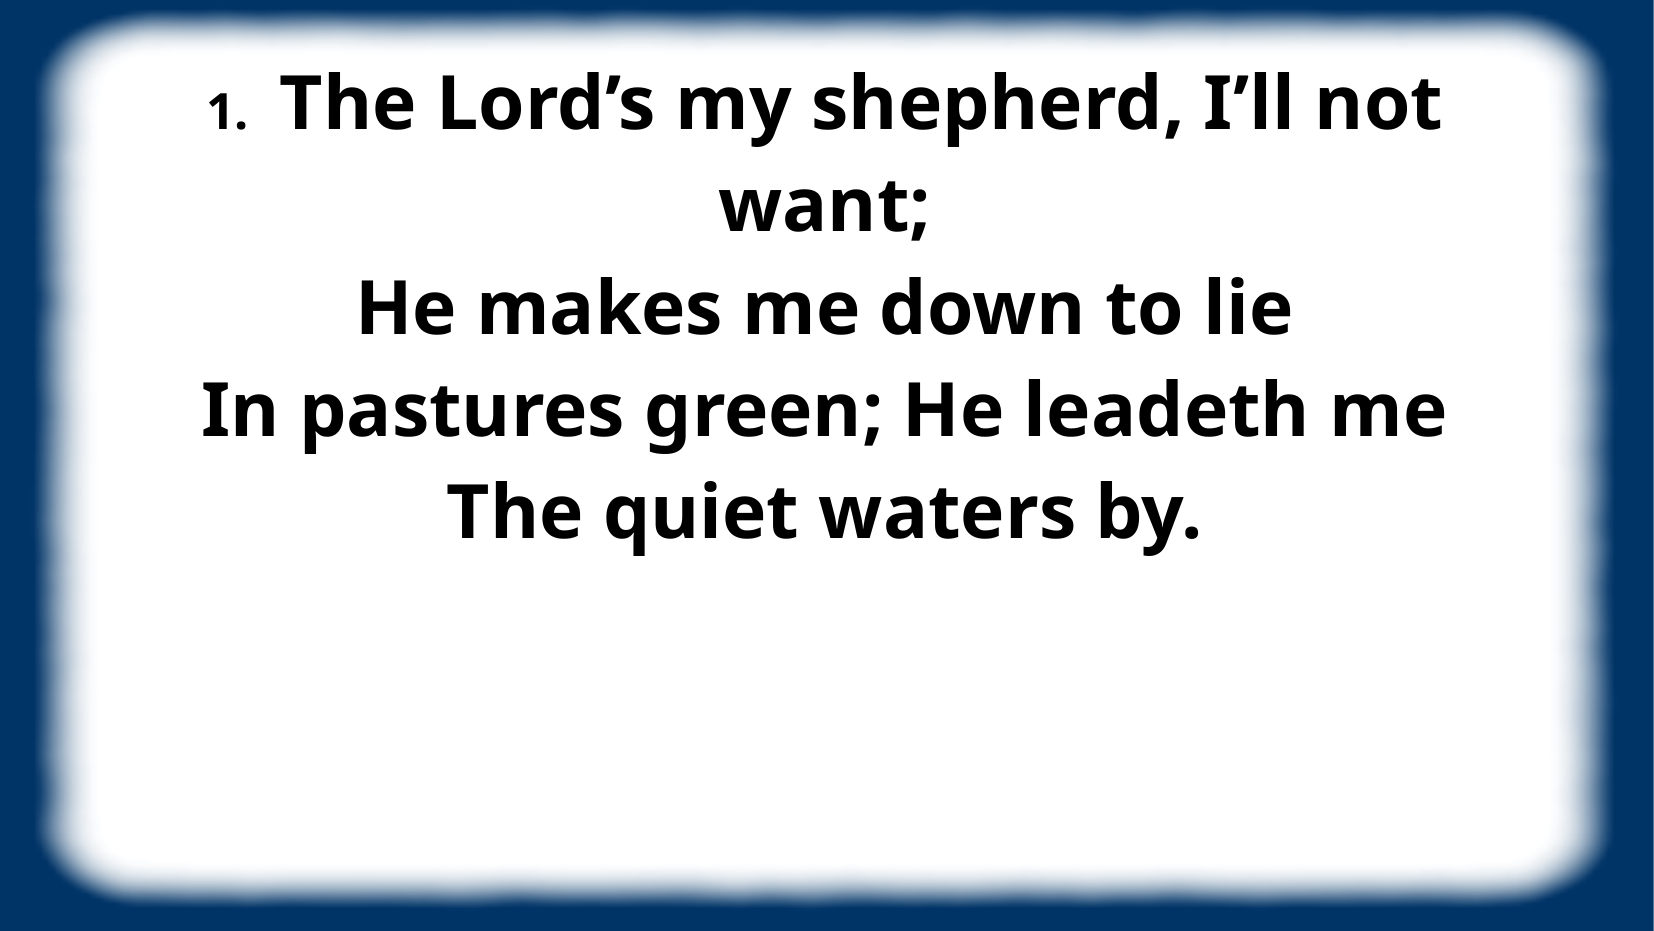

1.	The Lord’s my shepherd, I’ll not want;
He makes me down to lie
In pastures green; He leadeth me
The quiet waters by.